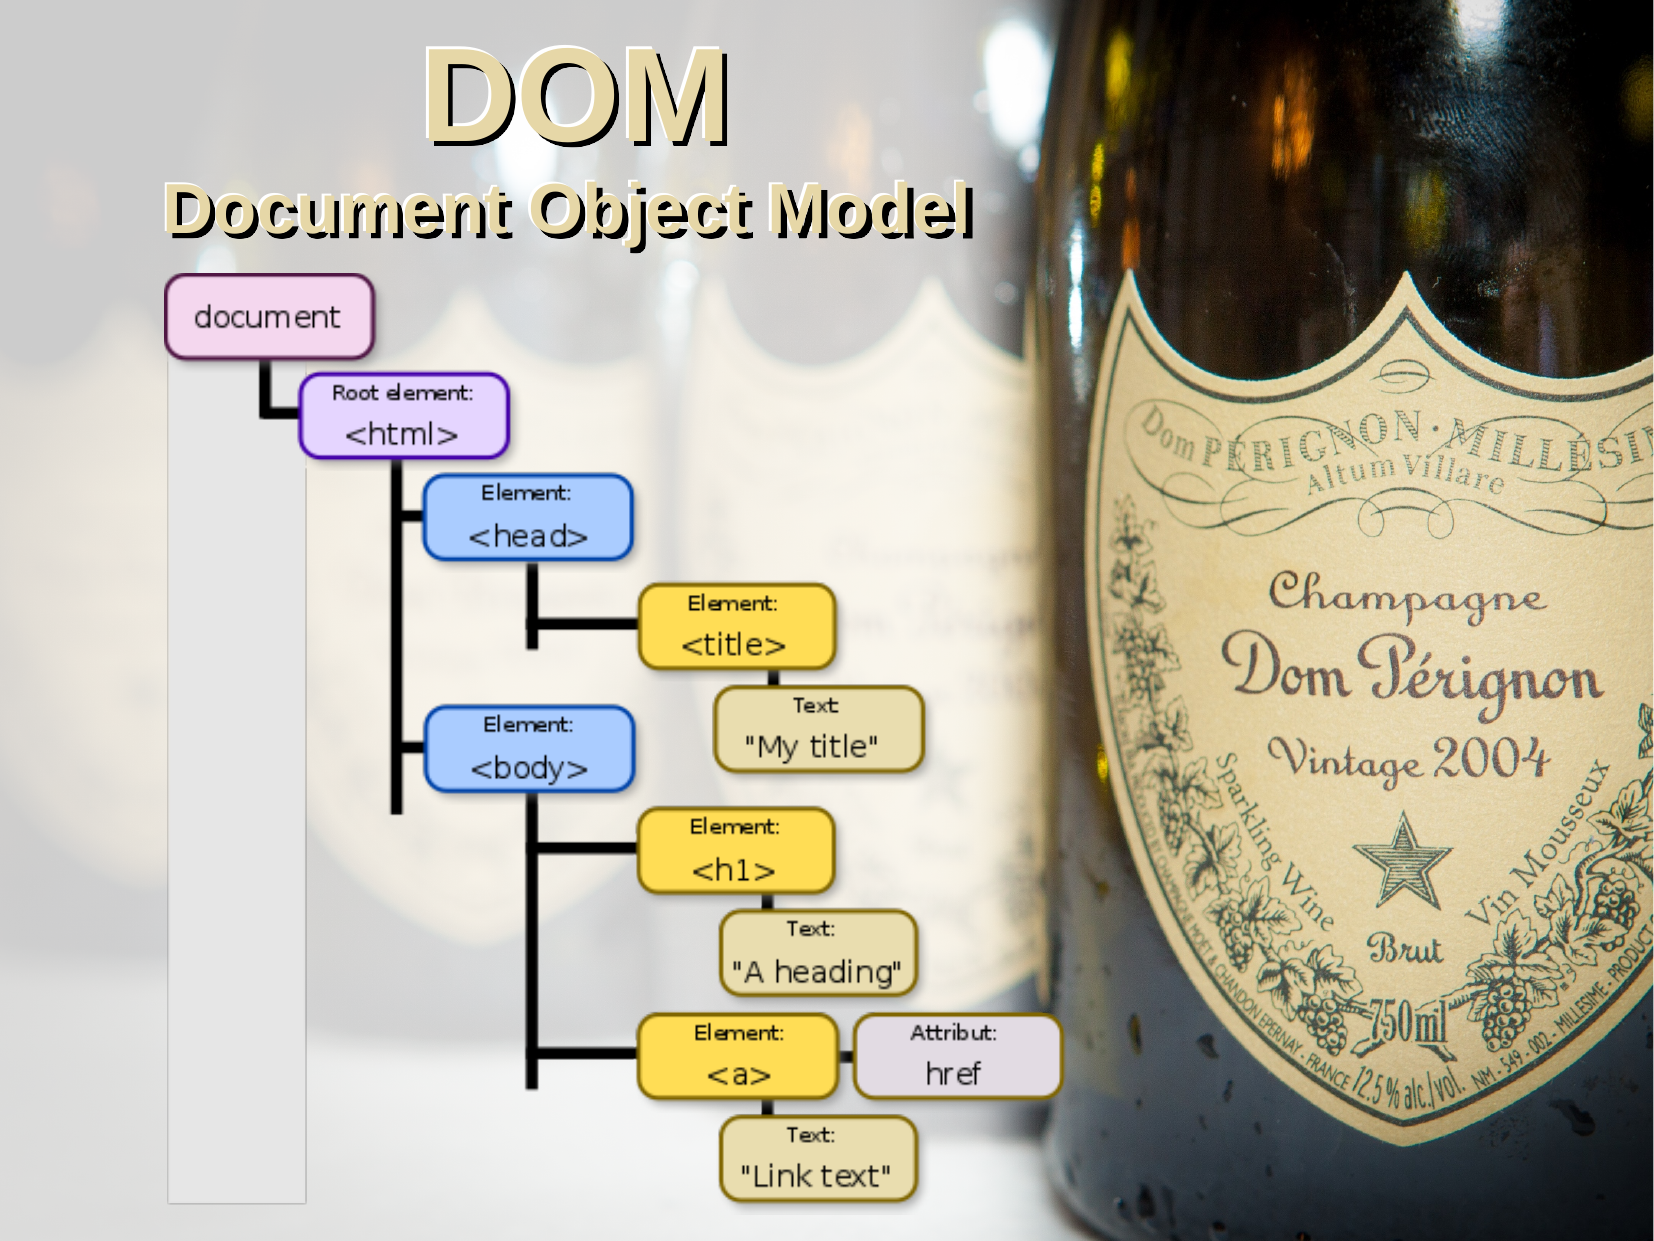

DOM
Document Object Model
DOM
Document Object Model
97